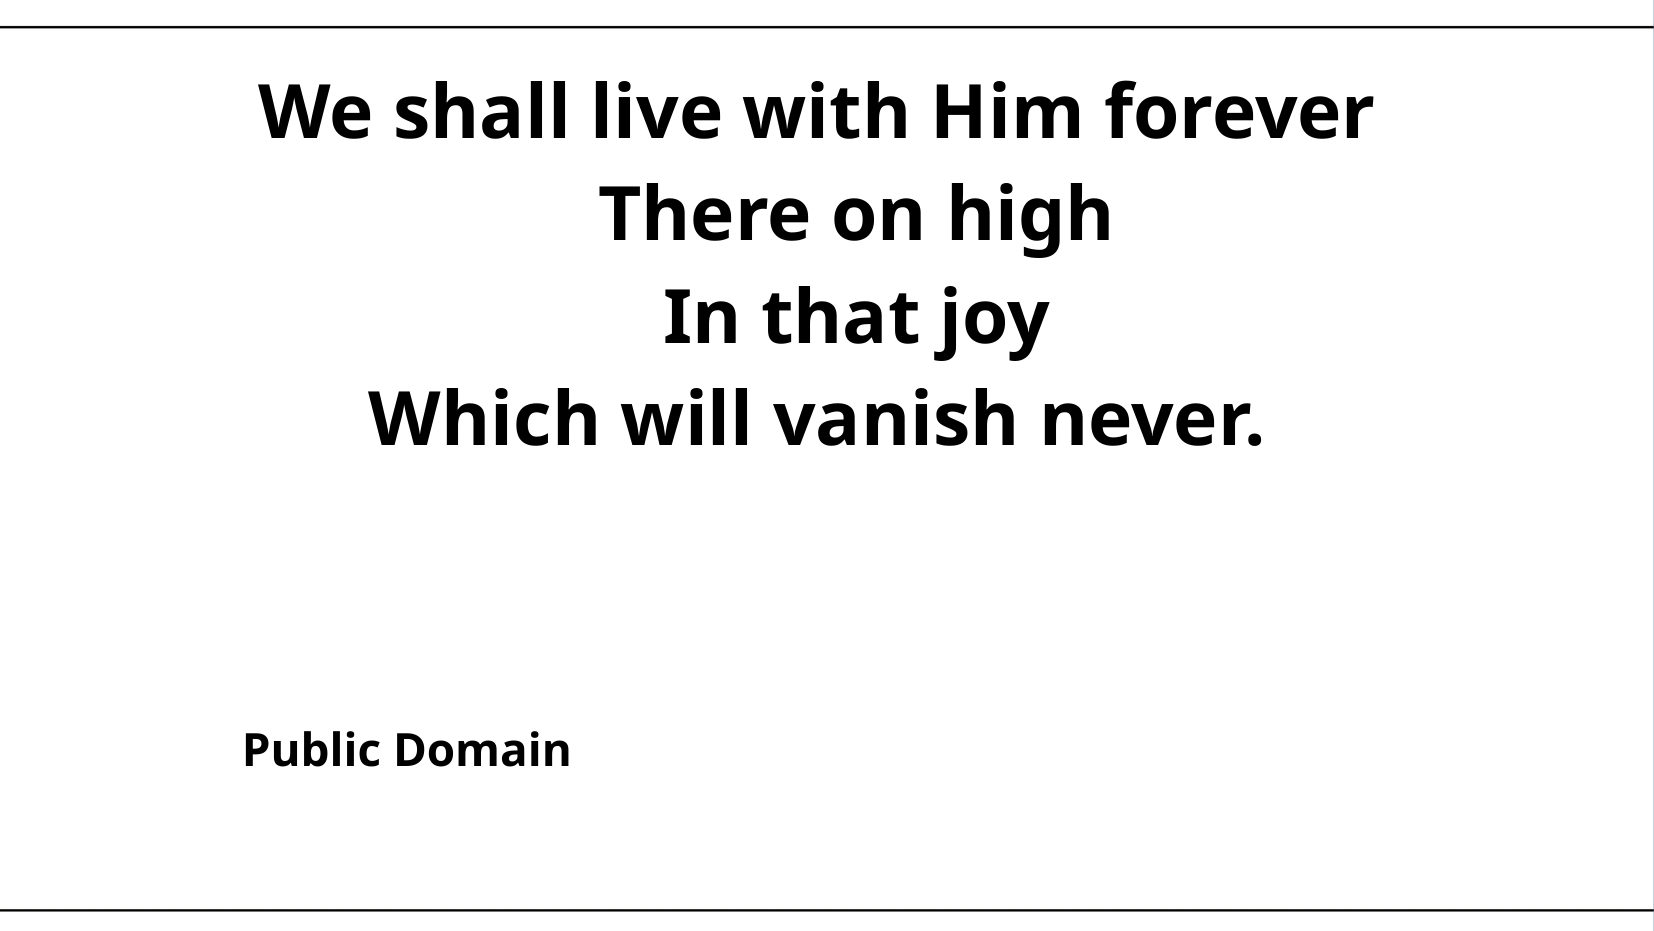

We shall live with Him forever
 There on high
 In that joy
Which will vanish never.
 Public Domain